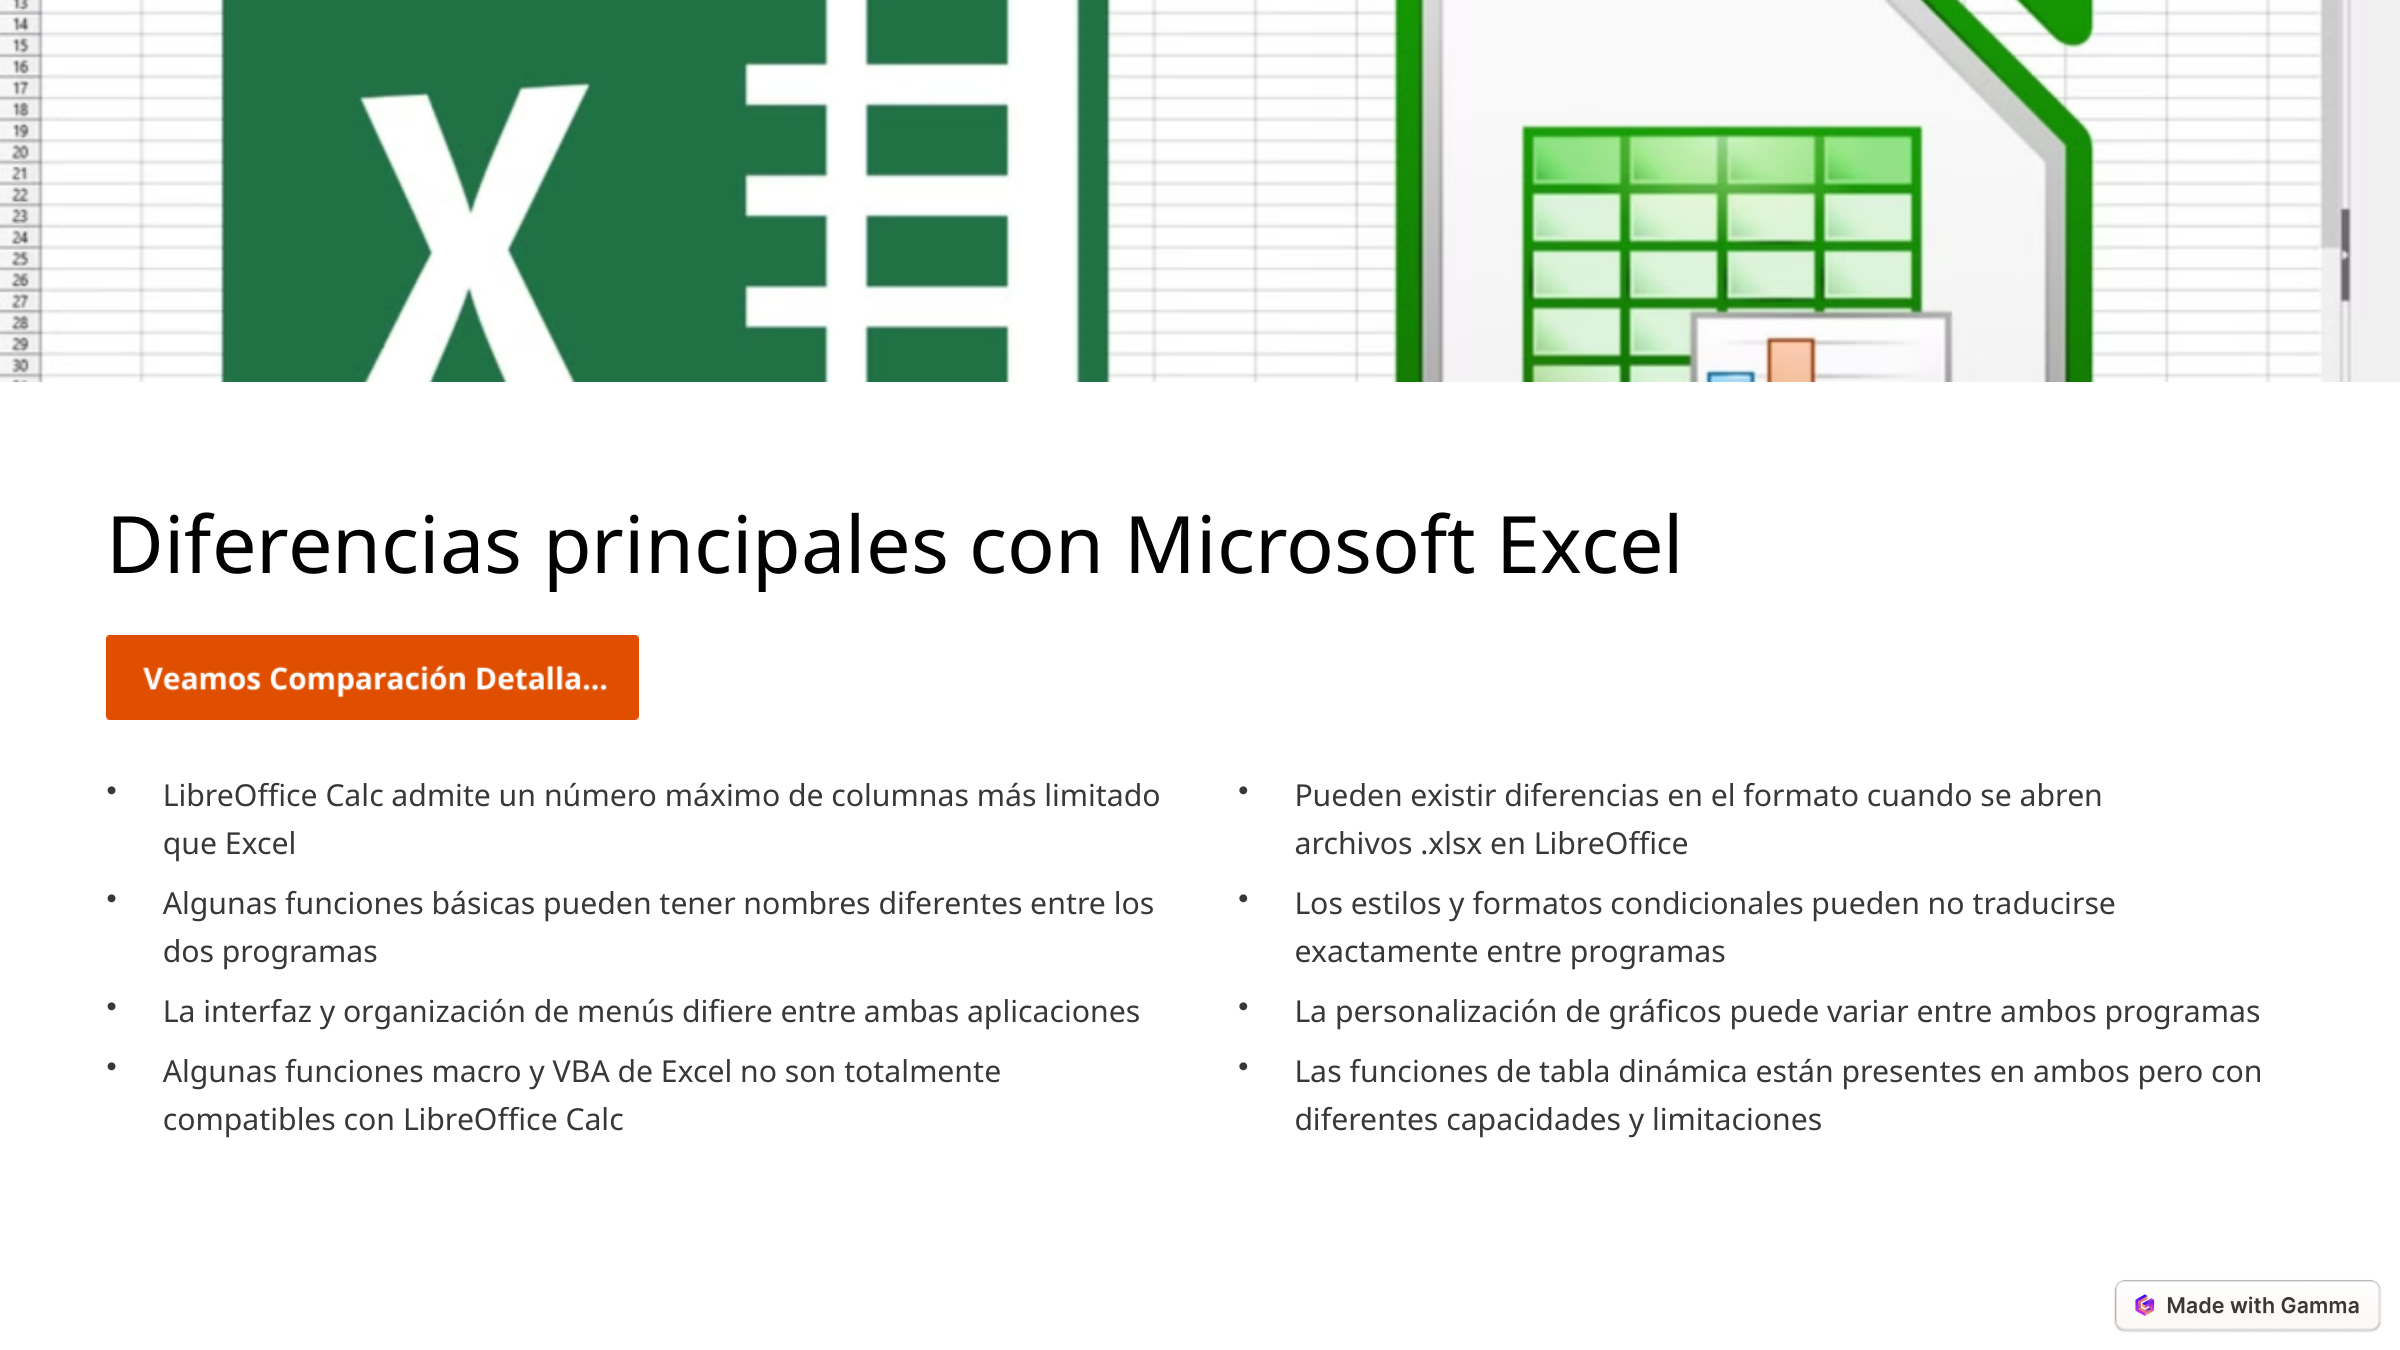

Diferencias principales con Microsoft Excel
LibreOffice Calc admite un número máximo de columnas más limitado que Excel
Pueden existir diferencias en el formato cuando se abren archivos .xlsx en LibreOffice
Algunas funciones básicas pueden tener nombres diferentes entre los dos programas
Los estilos y formatos condicionales pueden no traducirse exactamente entre programas
La interfaz y organización de menús difiere entre ambas aplicaciones
La personalización de gráficos puede variar entre ambos programas
Algunas funciones macro y VBA de Excel no son totalmente compatibles con LibreOffice Calc
Las funciones de tabla dinámica están presentes en ambos pero con diferentes capacidades y limitaciones